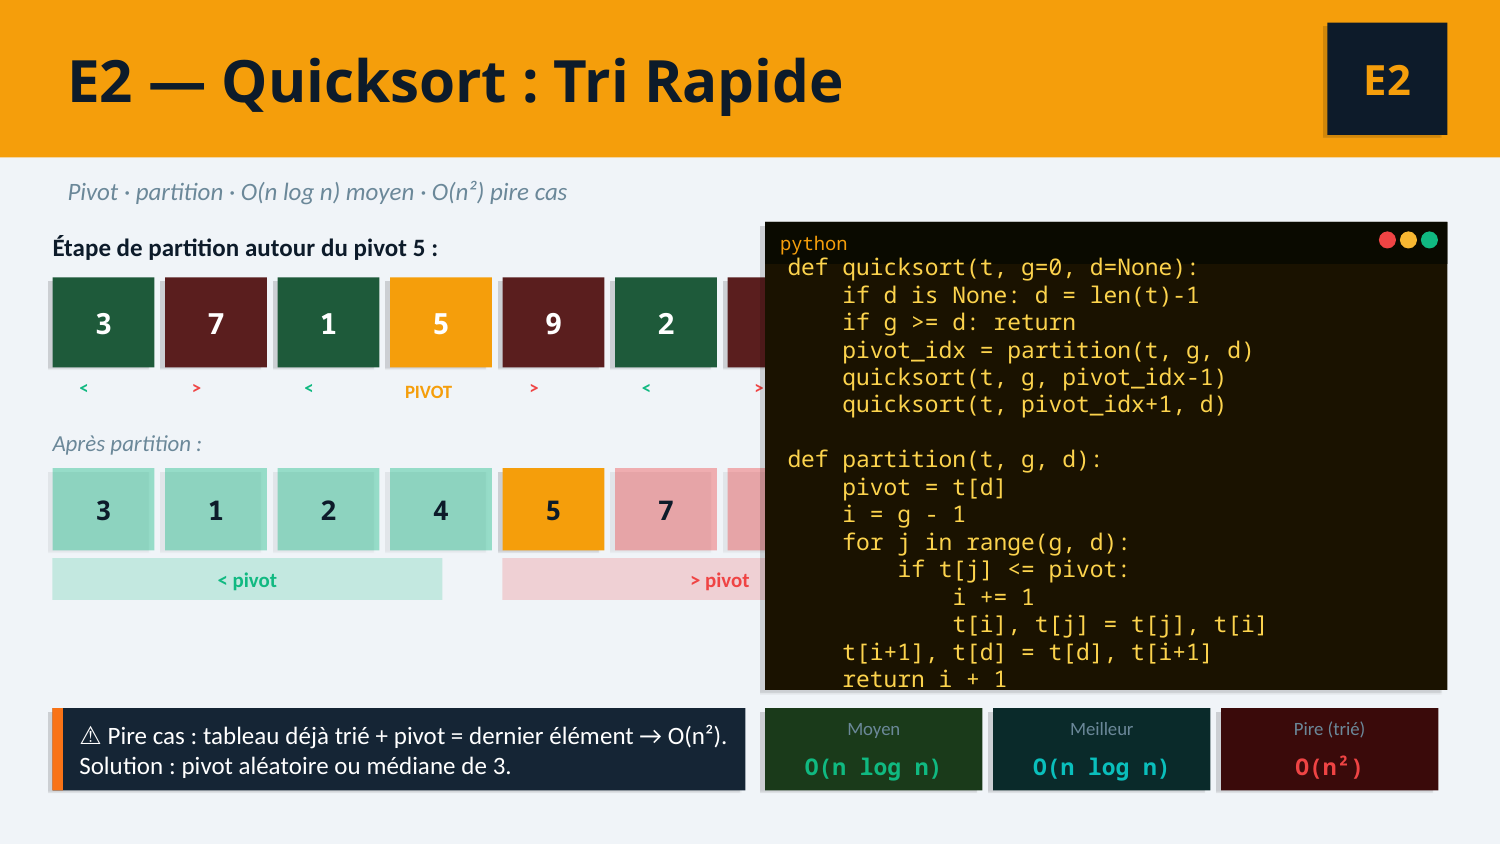

E2 — Quicksort : Tri Rapide
E2
Pivot · partition · O(n log n) moyen · O(n²) pire cas
python
Étape de partition autour du pivot 5 :
def quicksort(t, g=0, d=None):
 if d is None: d = len(t)-1
 if g >= d: return
 pivot_idx = partition(t, g, d)
 quicksort(t, g, pivot_idx-1)
 quicksort(t, pivot_idx+1, d)
def partition(t, g, d):
 pivot = t[d]
 i = g - 1
 for j in range(g, d):
 if t[j] <= pivot:
 i += 1
 t[i], t[j] = t[j], t[i]
 t[i+1], t[d] = t[d], t[i+1]
 return i + 1
3
7
1
5
9
2
8
4
<
>
<
>
<
>
<
PIVOT
Après partition :
3
1
2
4
5
7
9
8
< pivot
> pivot
⚠️ Pire cas : tableau déjà trié + pivot = dernier élément → O(n²). Solution : pivot aléatoire ou médiane de 3.
Moyen
Meilleur
Pire (trié)
O(n log n)
O(n log n)
O(n²)